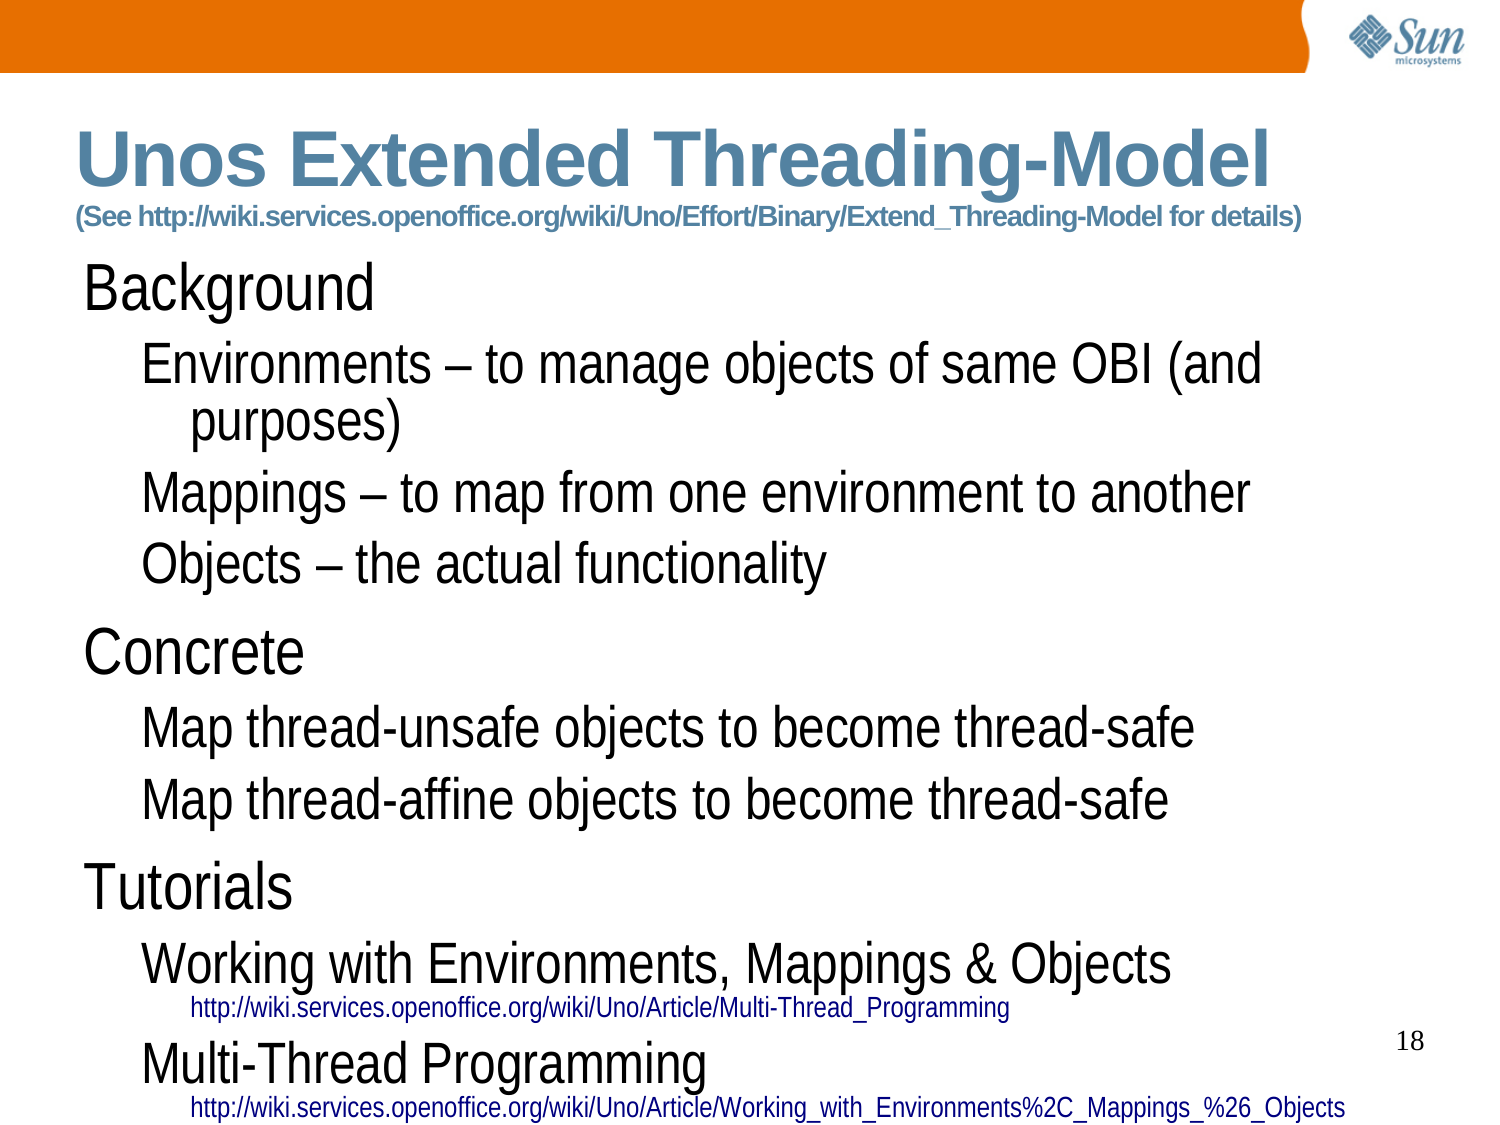

# Unos Extended Threading-Model (See http://wiki.services.openoffice.org/wiki/Uno/Effort/Binary/Extend_Threading-Model for details)
Background
Environments – to manage objects of same OBI (and purposes)
Mappings – to map from one environment to another
Objects – the actual functionality
Concrete
Map thread-unsafe objects to become thread-safe
Map thread-affine objects to become thread-safe
Tutorials
Working with Environments, Mappings & Objects
http://wiki.services.openoffice.org/wiki/Uno/Article/Multi-Thread_Programming
Multi-Thread Programming
http://wiki.services.openoffice.org/wiki/Uno/Article/Working_with_Environments%2C_Mappings_%26_Objects
18